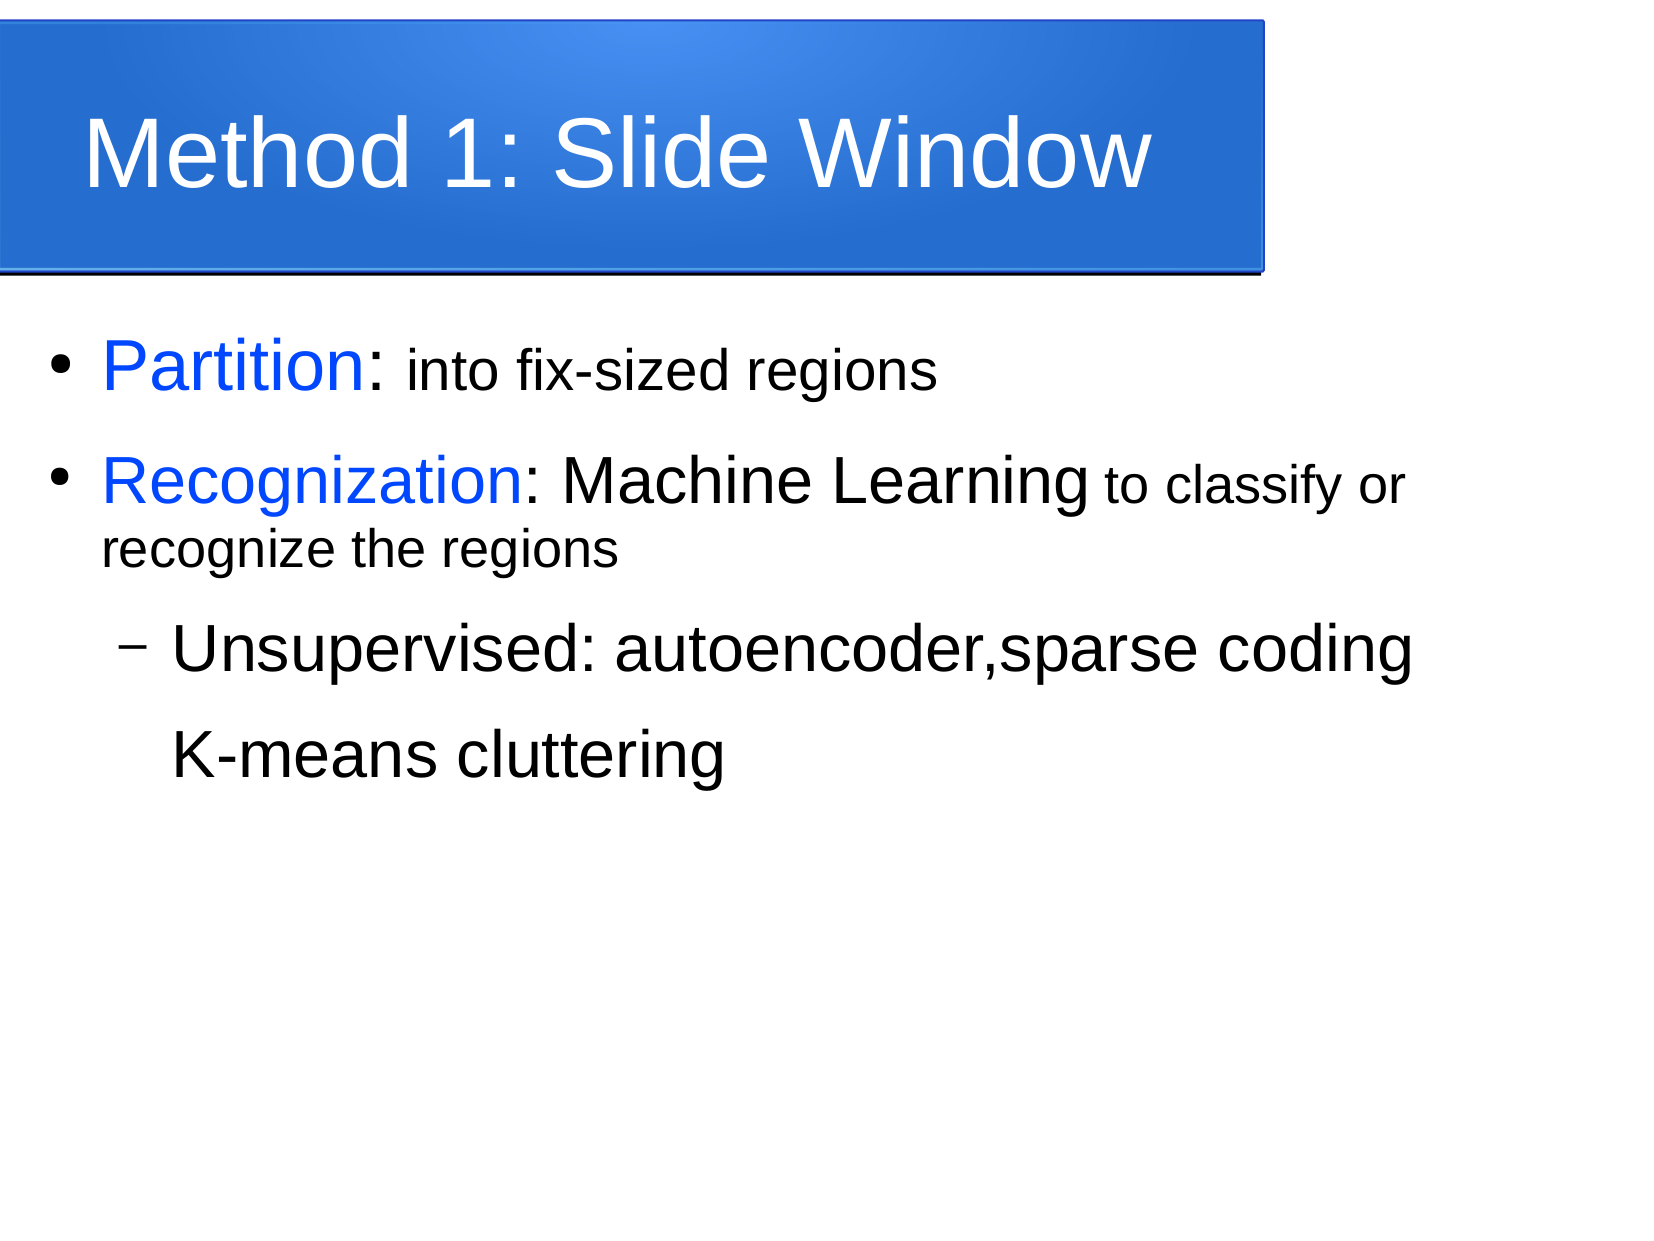

# Method 1: Slide Window
Partition: into fix-sized regions
Recognization: Machine Learning to classify or recognize the regions
Unsupervised:	autoencoder,sparse coding
K-means cluttering